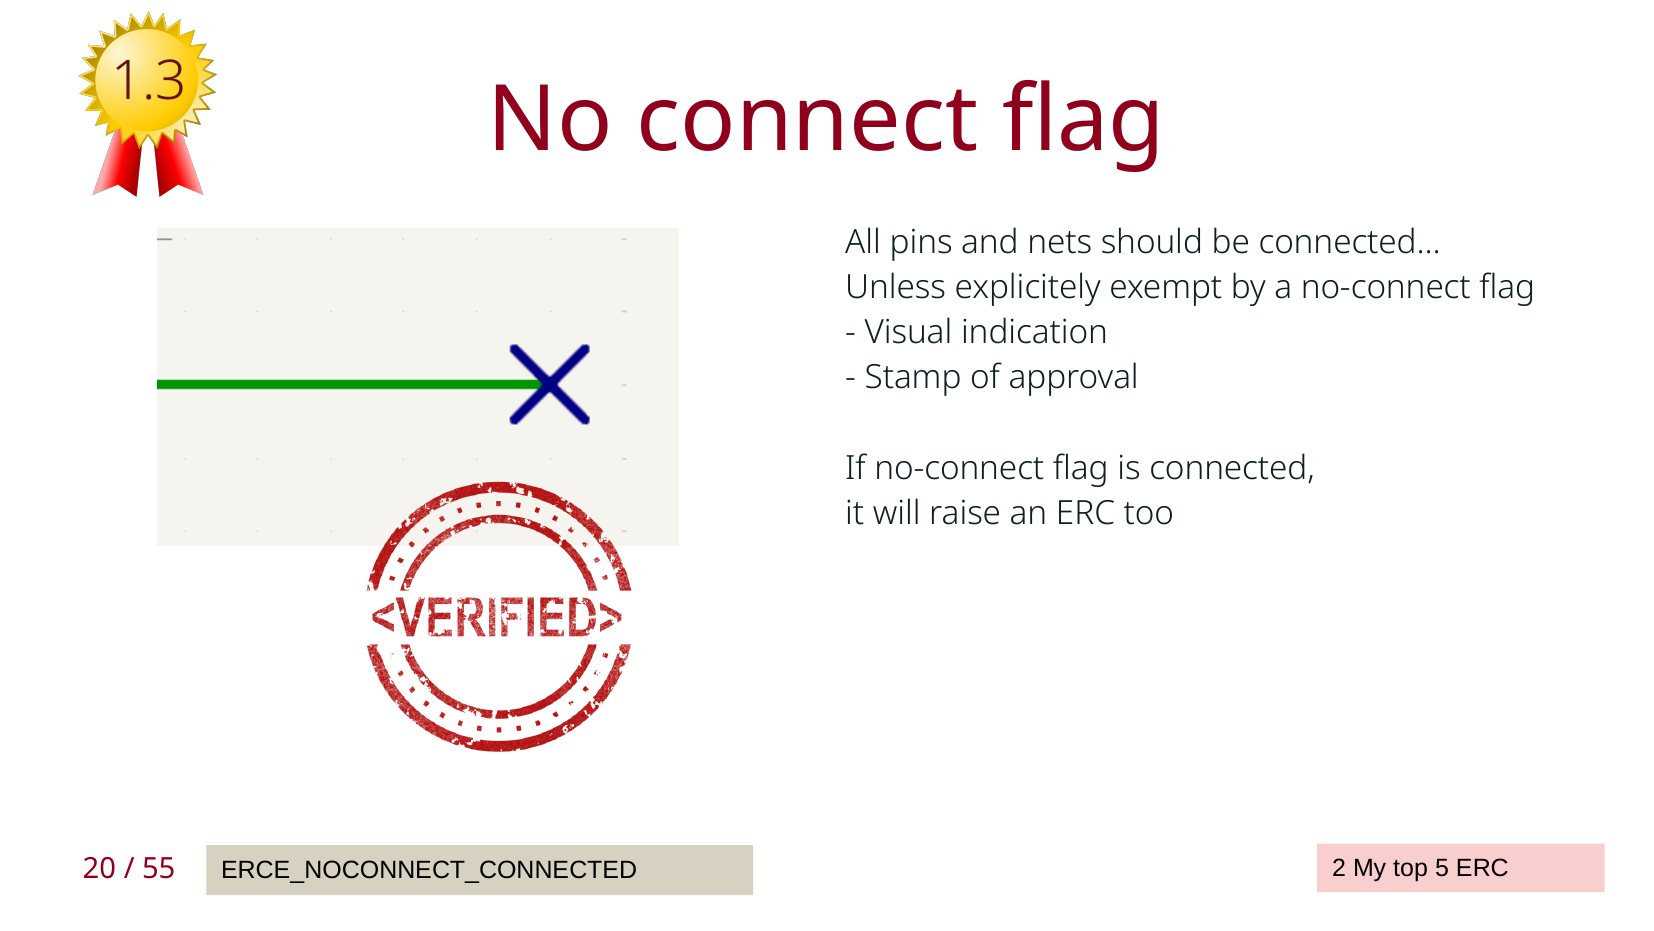

# No connect flag
1.3
All pins and nets should be connected...
Unless explicitely exempt by a no-connect flag
- Visual indication
- Stamp of approval
If no-connect flag is connected,
it will raise an ERC too
2 My top 5 ERC
ERCE_NOCONNECT_CONNECTED
20